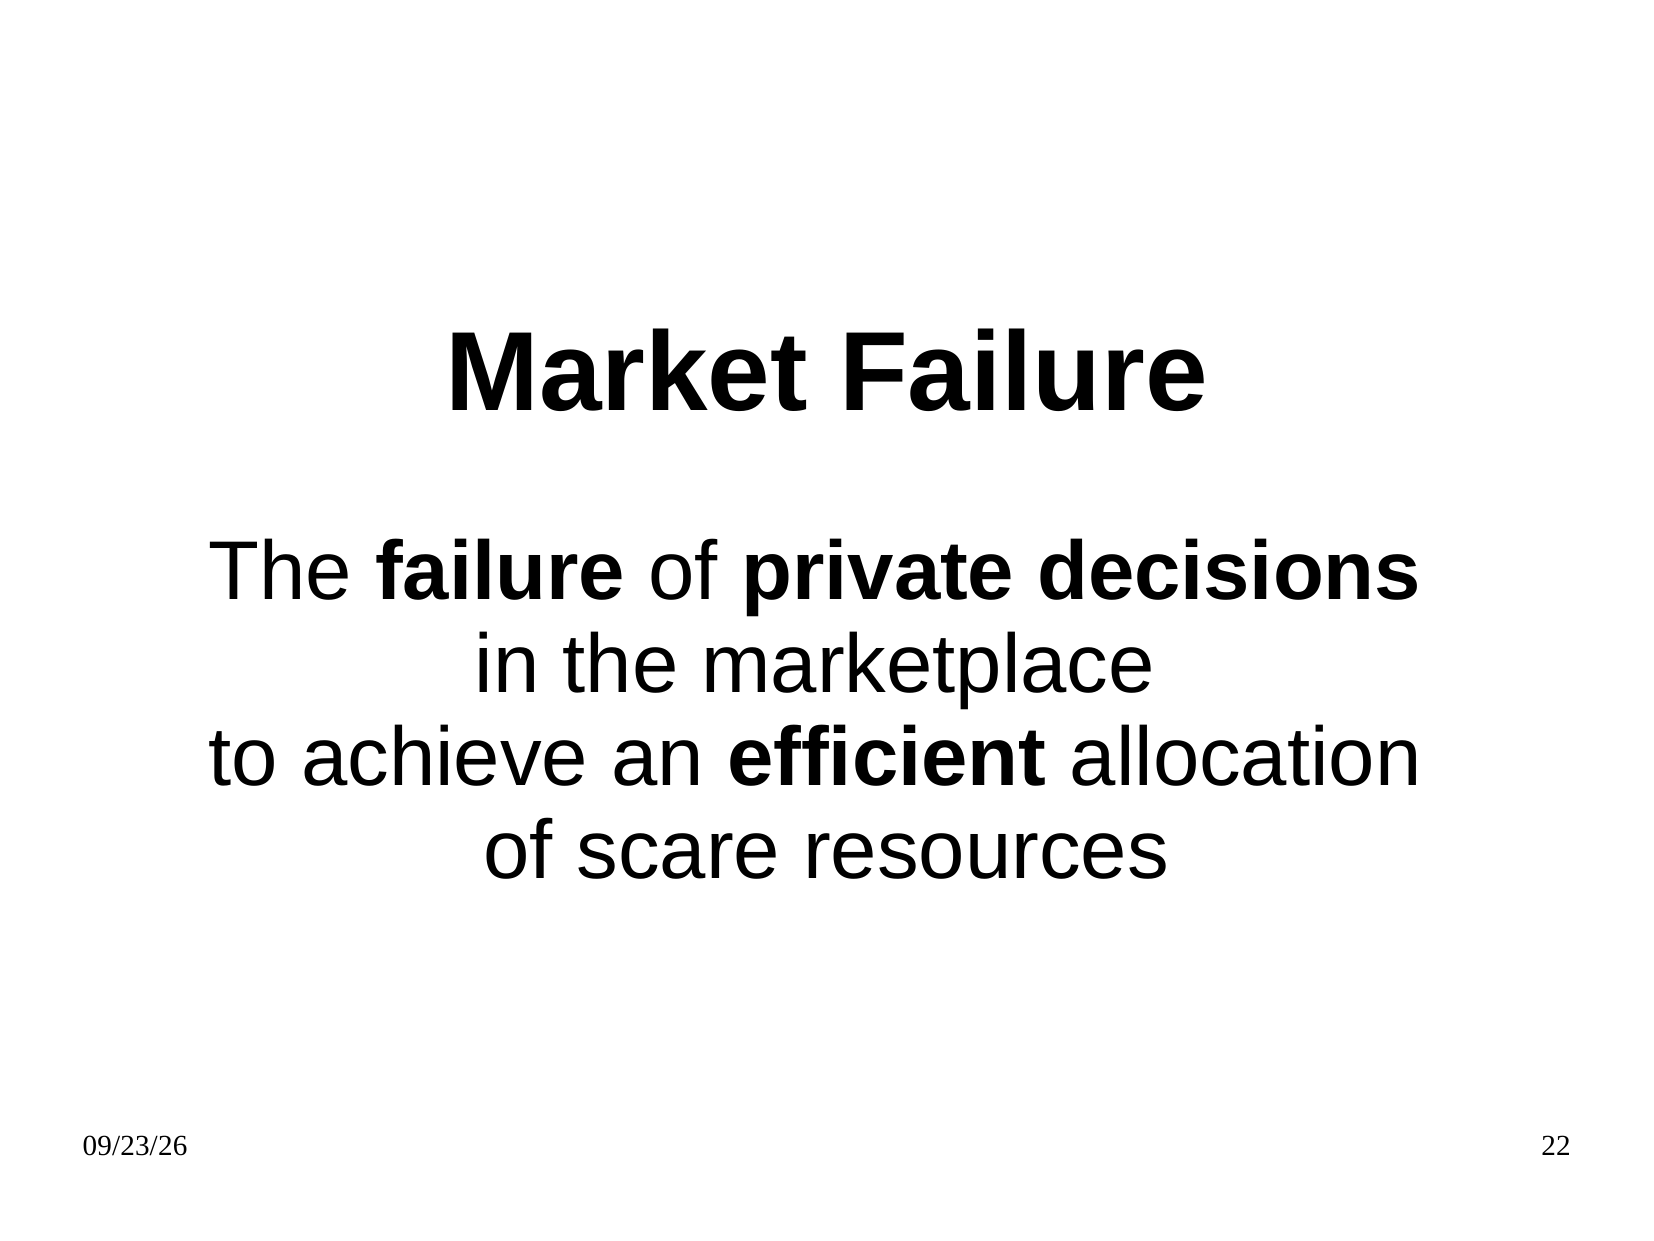

# Market Failure
The failure of private decisions
in the marketplace
to achieve an efficient allocation
of scare resources
22